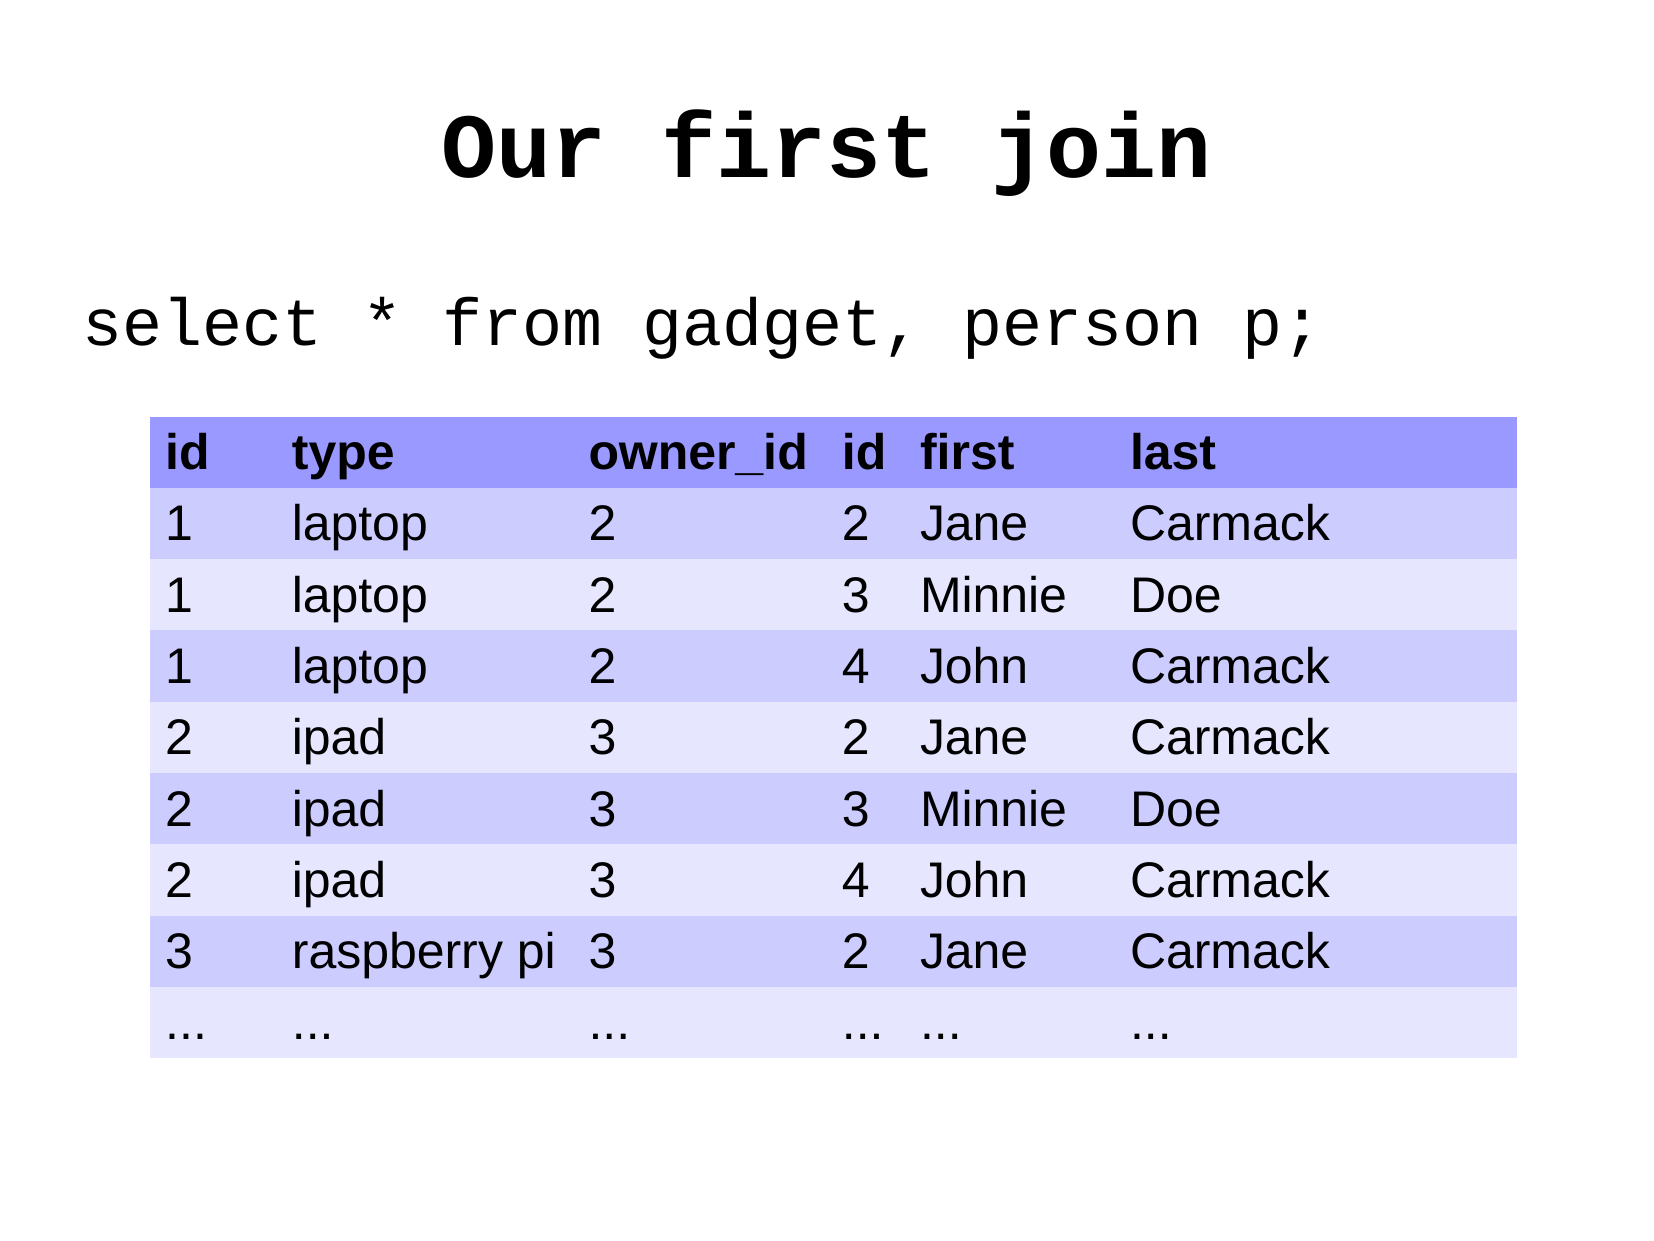

# Our first join
select * from gadget, person p;
| id | type | owner\_id | id | first | last |
| --- | --- | --- | --- | --- | --- |
| 1 | laptop | 2 | 2 | Jane | Carmack |
| 1 | laptop | 2 | 3 | Minnie | Doe |
| 1 | laptop | 2 | 4 | John | Carmack |
| 2 | ipad | 3 | 2 | Jane | Carmack |
| 2 | ipad | 3 | 3 | Minnie | Doe |
| 2 | ipad | 3 | 4 | John | Carmack |
| 3 | raspberry pi | 3 | 2 | Jane | Carmack |
| ... | ... | ... | ... | ... | ... |